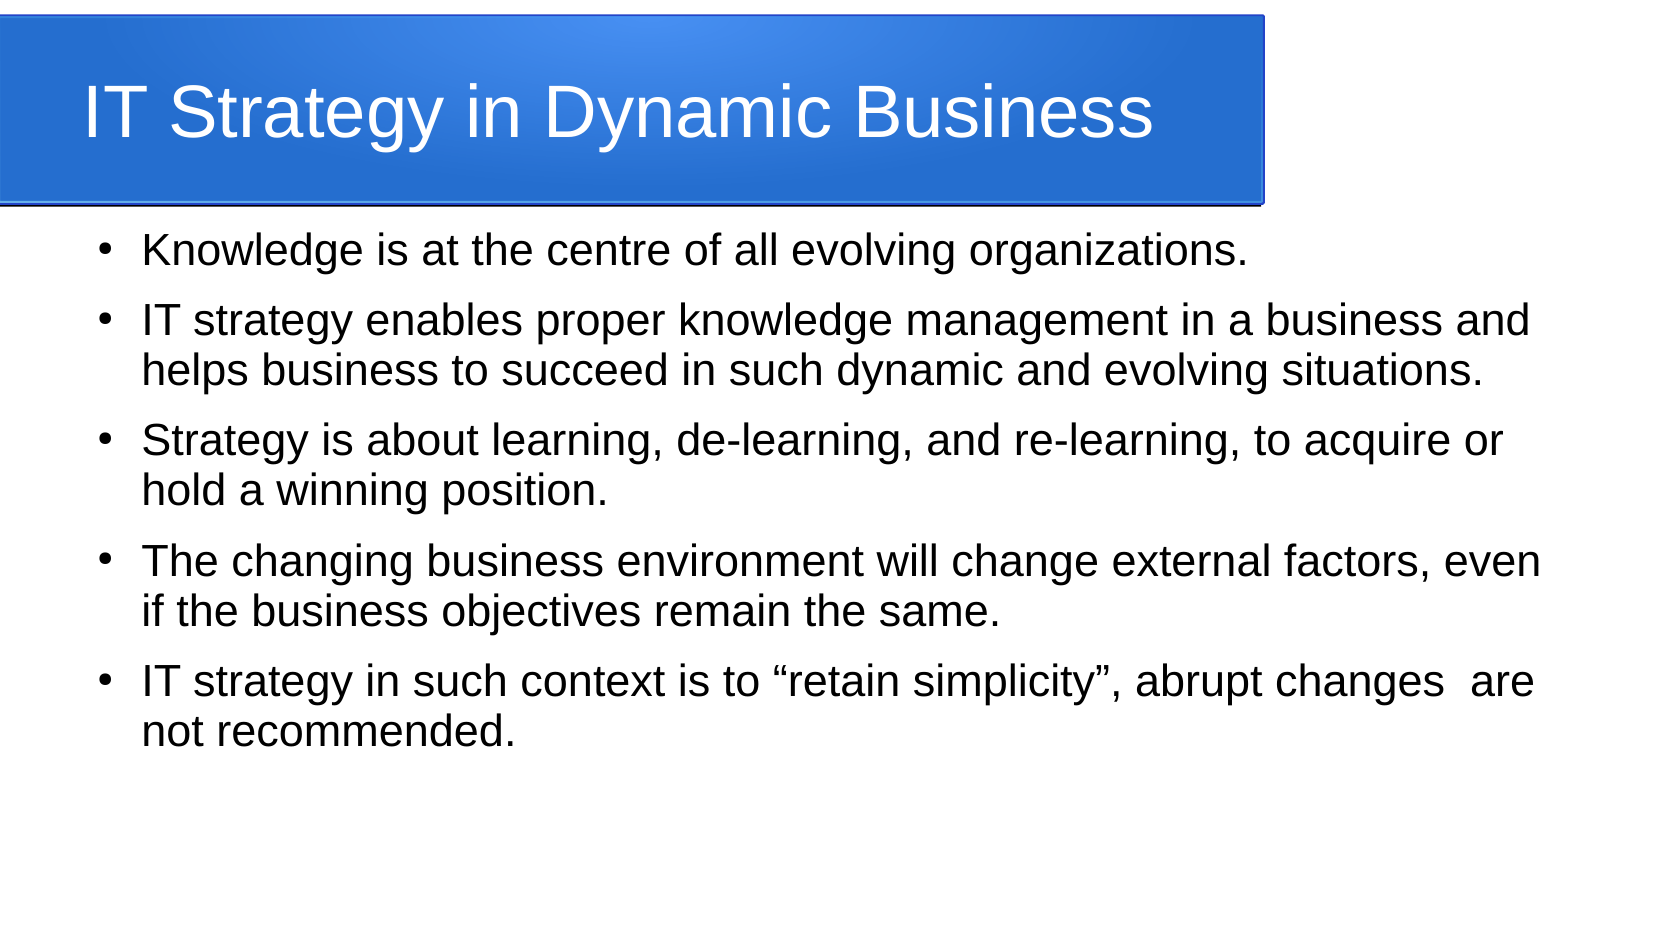

# IT Strategy in Dynamic Business
Knowledge is at the centre of all evolving organizations.
IT strategy enables proper knowledge management in a business and helps business to succeed in such dynamic and evolving situations.
Strategy is about learning, de-learning, and re-learning, to acquire or hold a winning position.
The changing business environment will change external factors, even if the business objectives remain the same.
IT strategy in such context is to “retain simplicity”, abrupt changes are not recommended.